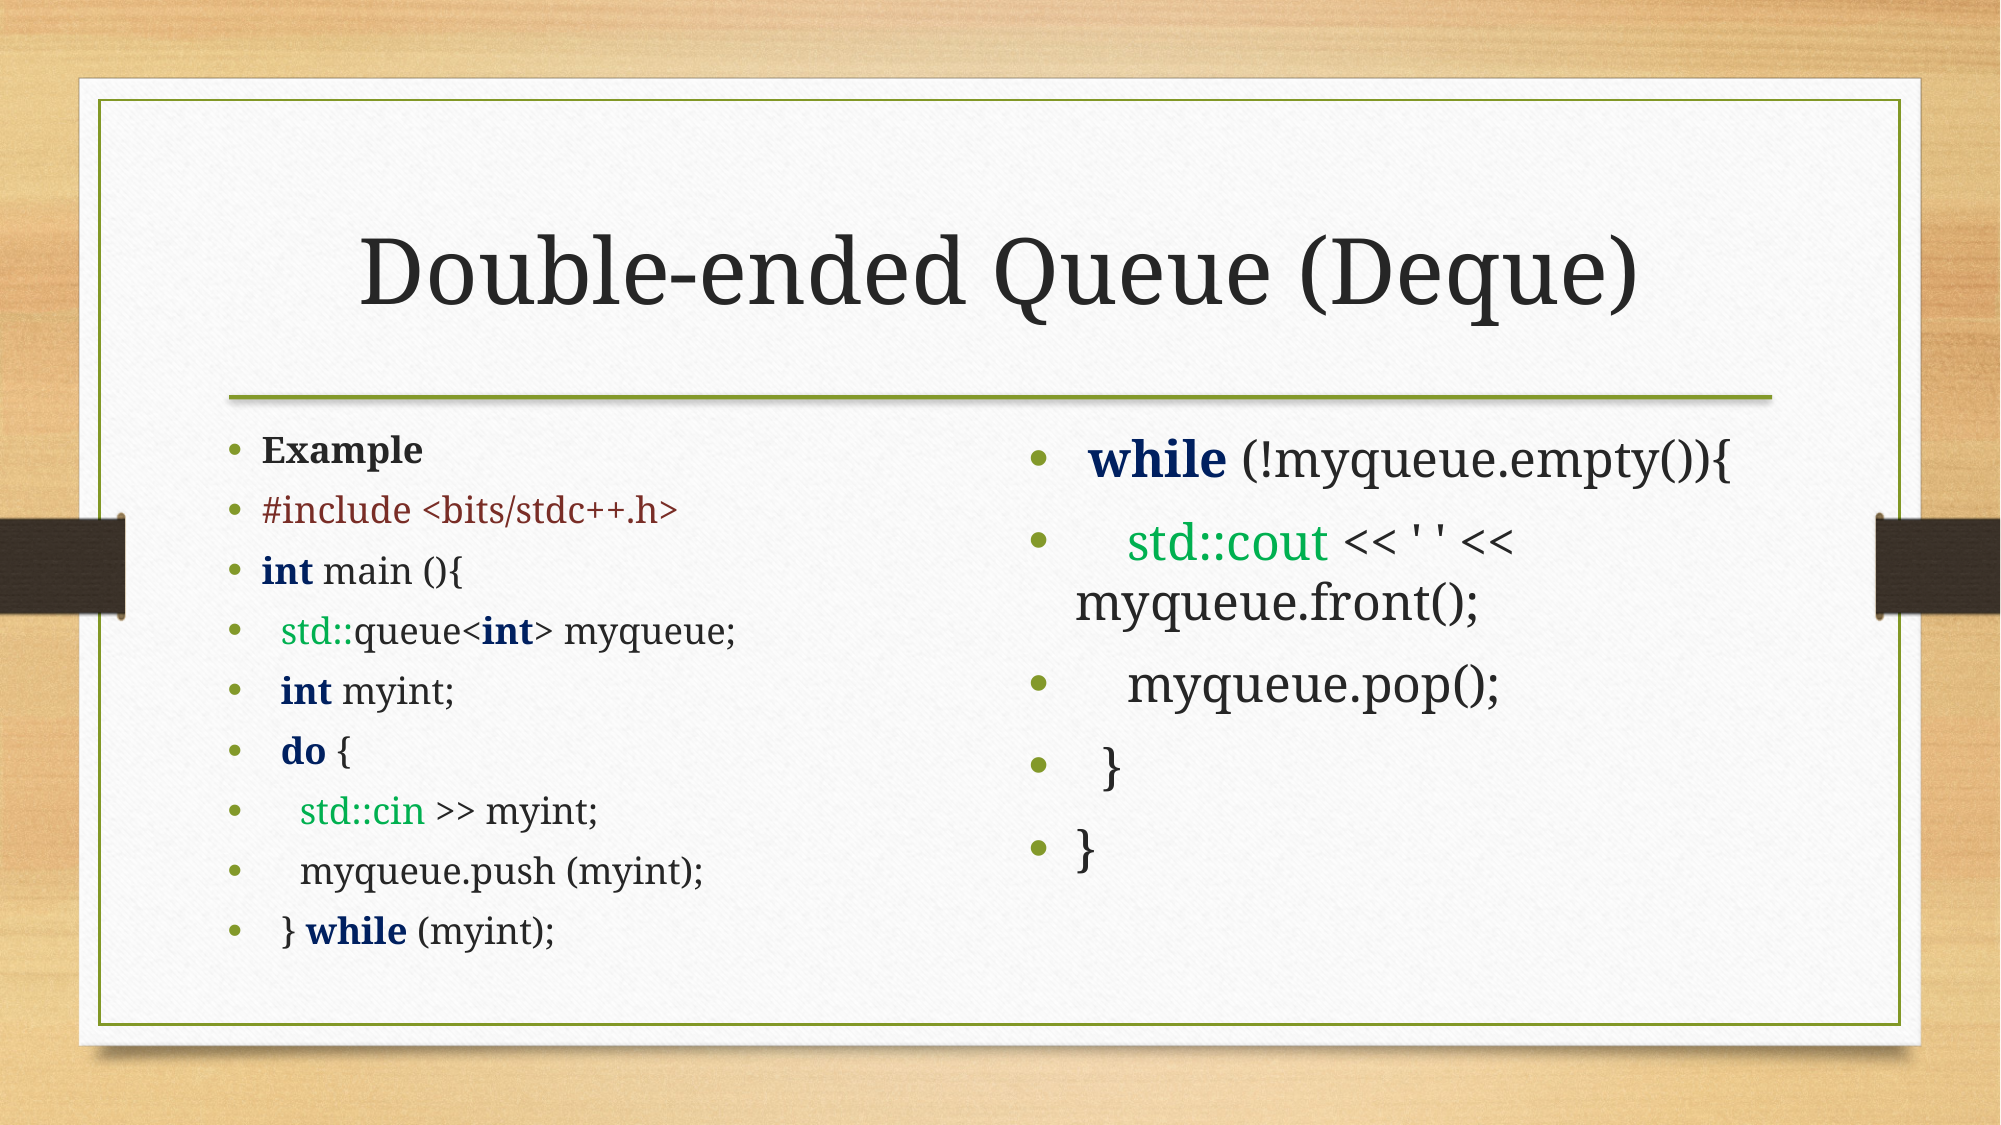

Double-ended Queue (Deque)
Example
#include <bits/stdc++.h>
int main (){
 std::queue<int> myqueue;
 int myint;
 do {
 std::cin >> myint;
 myqueue.push (myint);
 } while (myint);
 while (!myqueue.empty()){
 std::cout << ' ' << myqueue.front();
 myqueue.pop();
 }
}